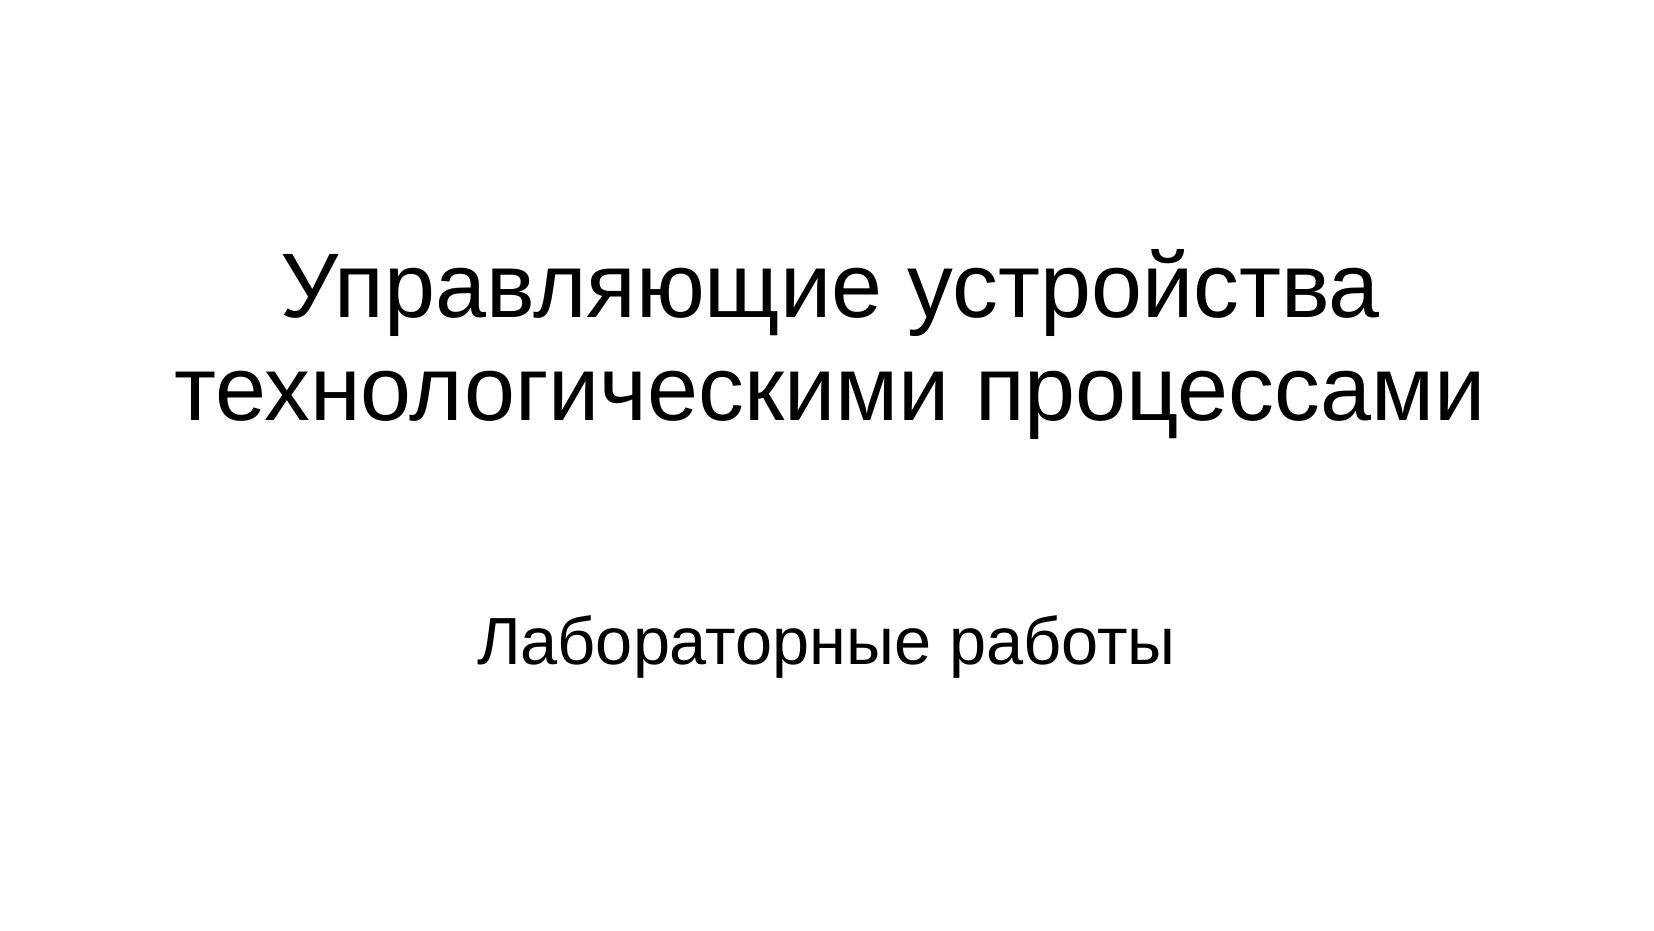

# Управляющие устройства технологическими процессами
Лабораторные работы